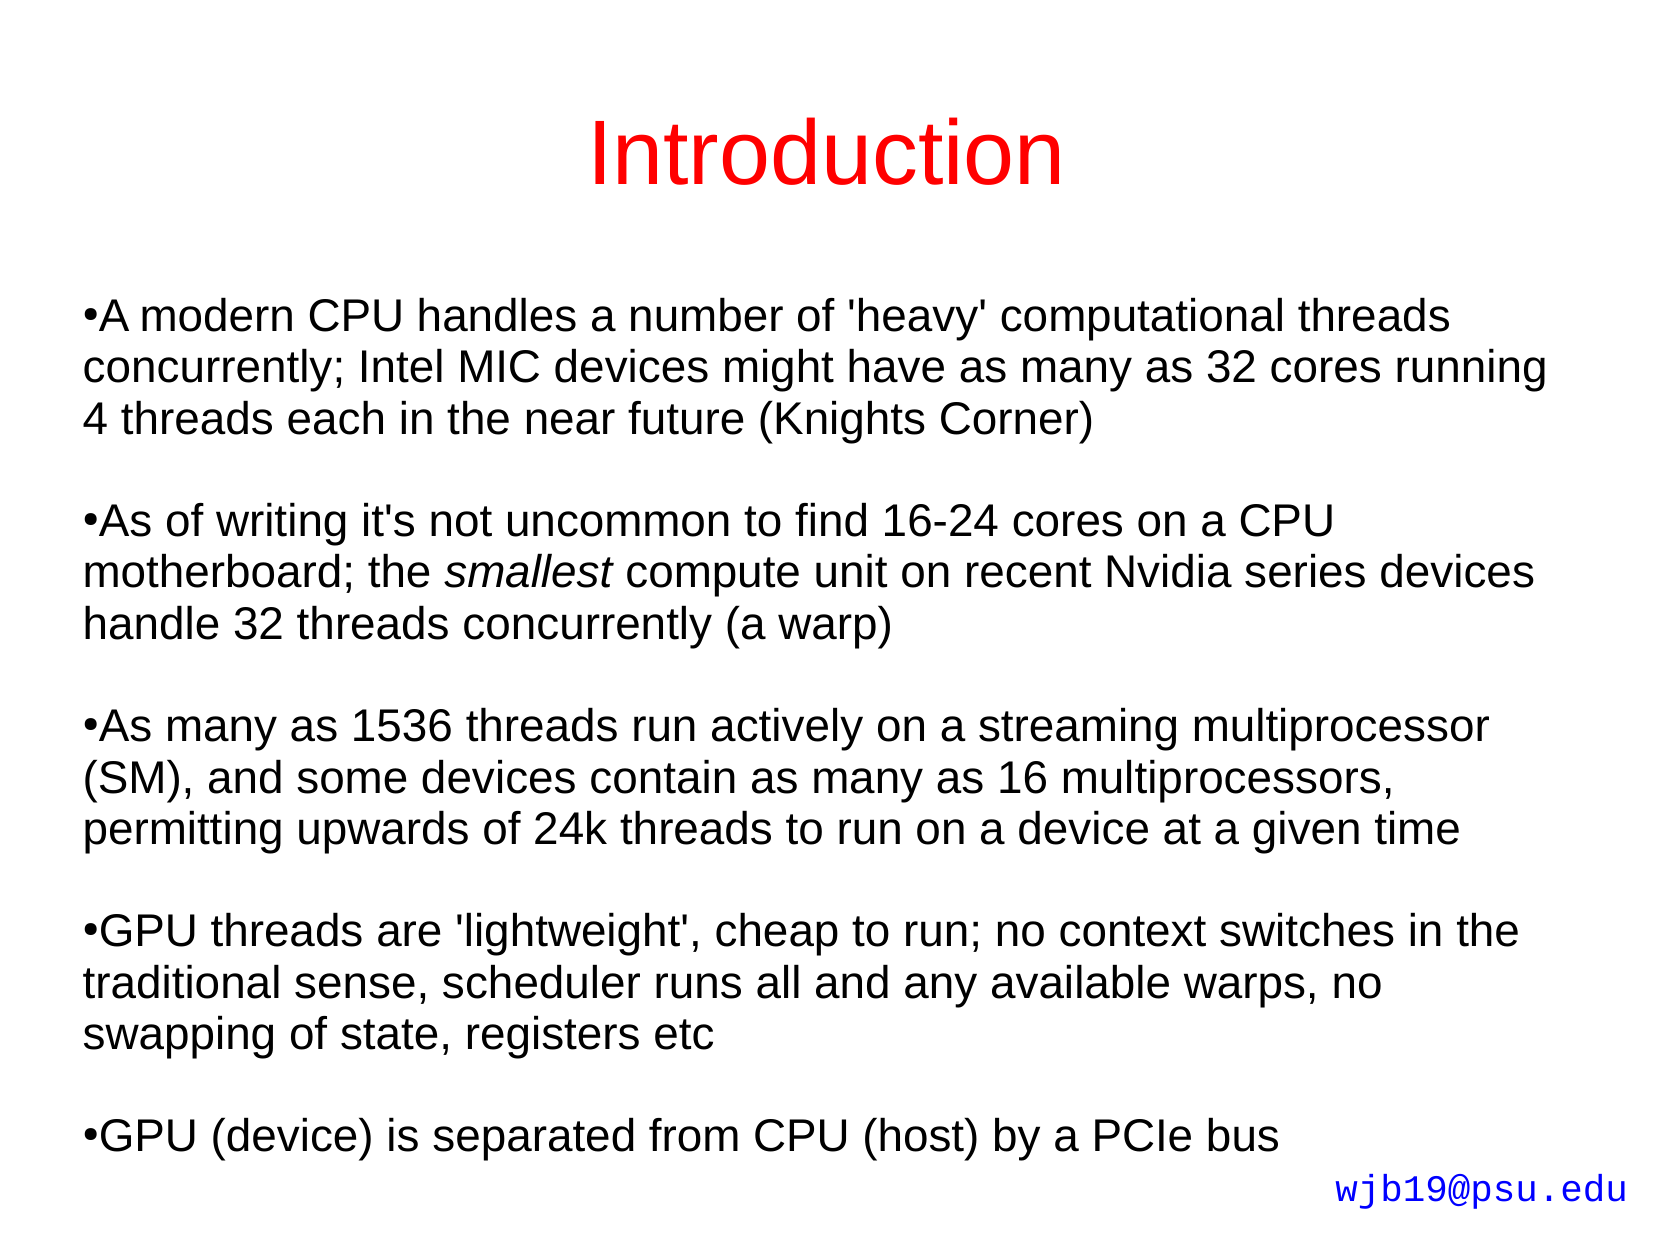

# Introduction
A modern CPU handles a number of 'heavy' computational threads concurrently; Intel MIC devices might have as many as 32 cores running 4 threads each in the near future (Knights Corner)
As of writing it's not uncommon to find 16-24 cores on a CPU motherboard; the smallest compute unit on recent Nvidia series devices handle 32 threads concurrently (a warp)
As many as 1536 threads run actively on a streaming multiprocessor (SM), and some devices contain as many as 16 multiprocessors, permitting upwards of 24k threads to run on a device at a given time
GPU threads are 'lightweight', cheap to run; no context switches in the traditional sense, scheduler runs all and any available warps, no swapping of state, registers etc
GPU (device) is separated from CPU (host) by a PCIe bus
wjb19@psu.edu